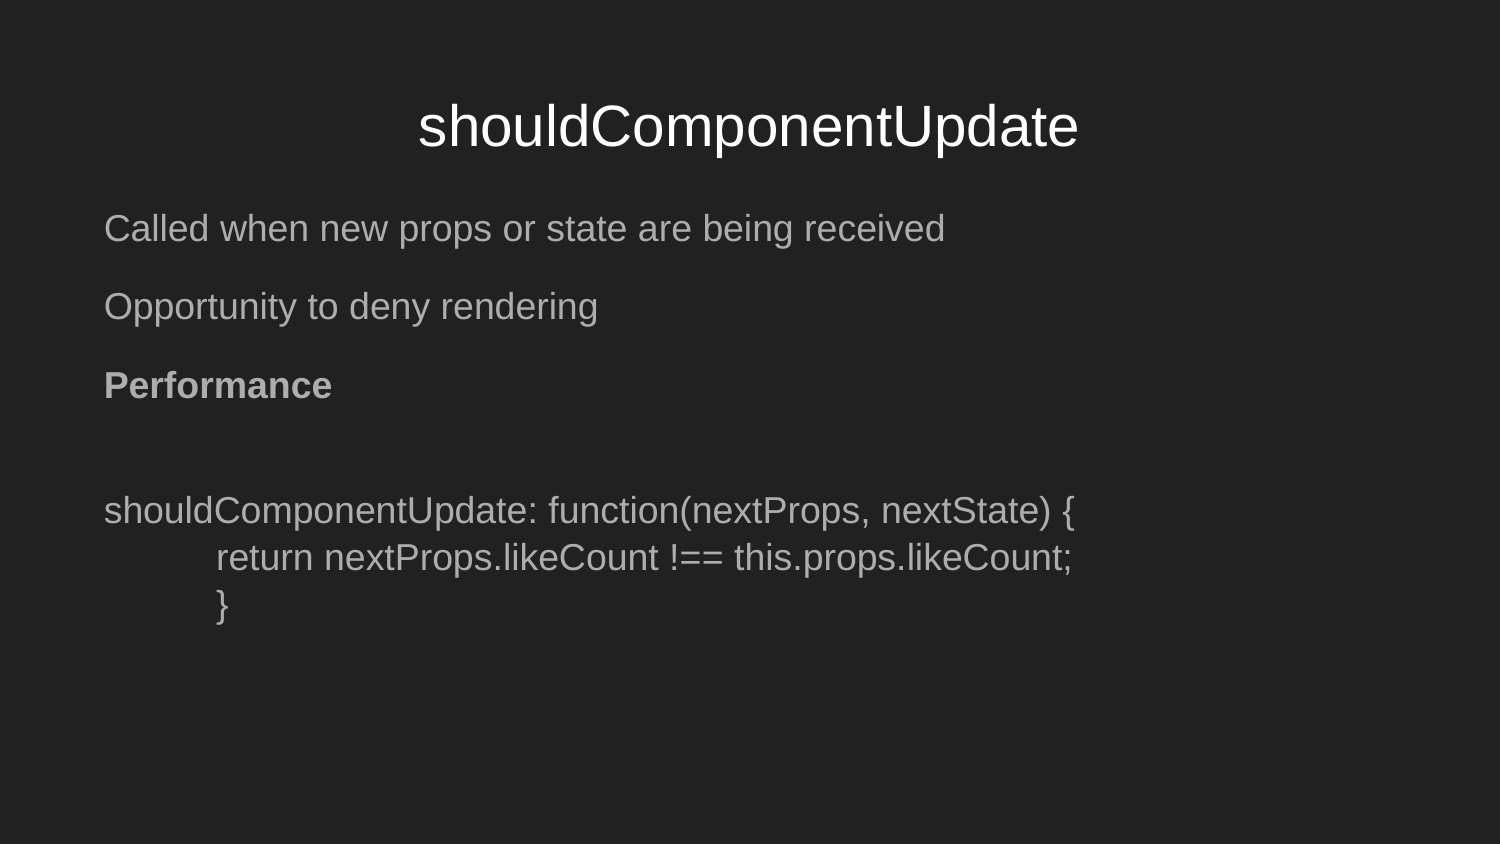

# shouldComponentUpdate
Called when new props or state are being received
Opportunity to deny rendering
Performance
shouldComponentUpdate: function(nextProps, nextState) {
return nextProps.likeCount !== this.props.likeCount;
}